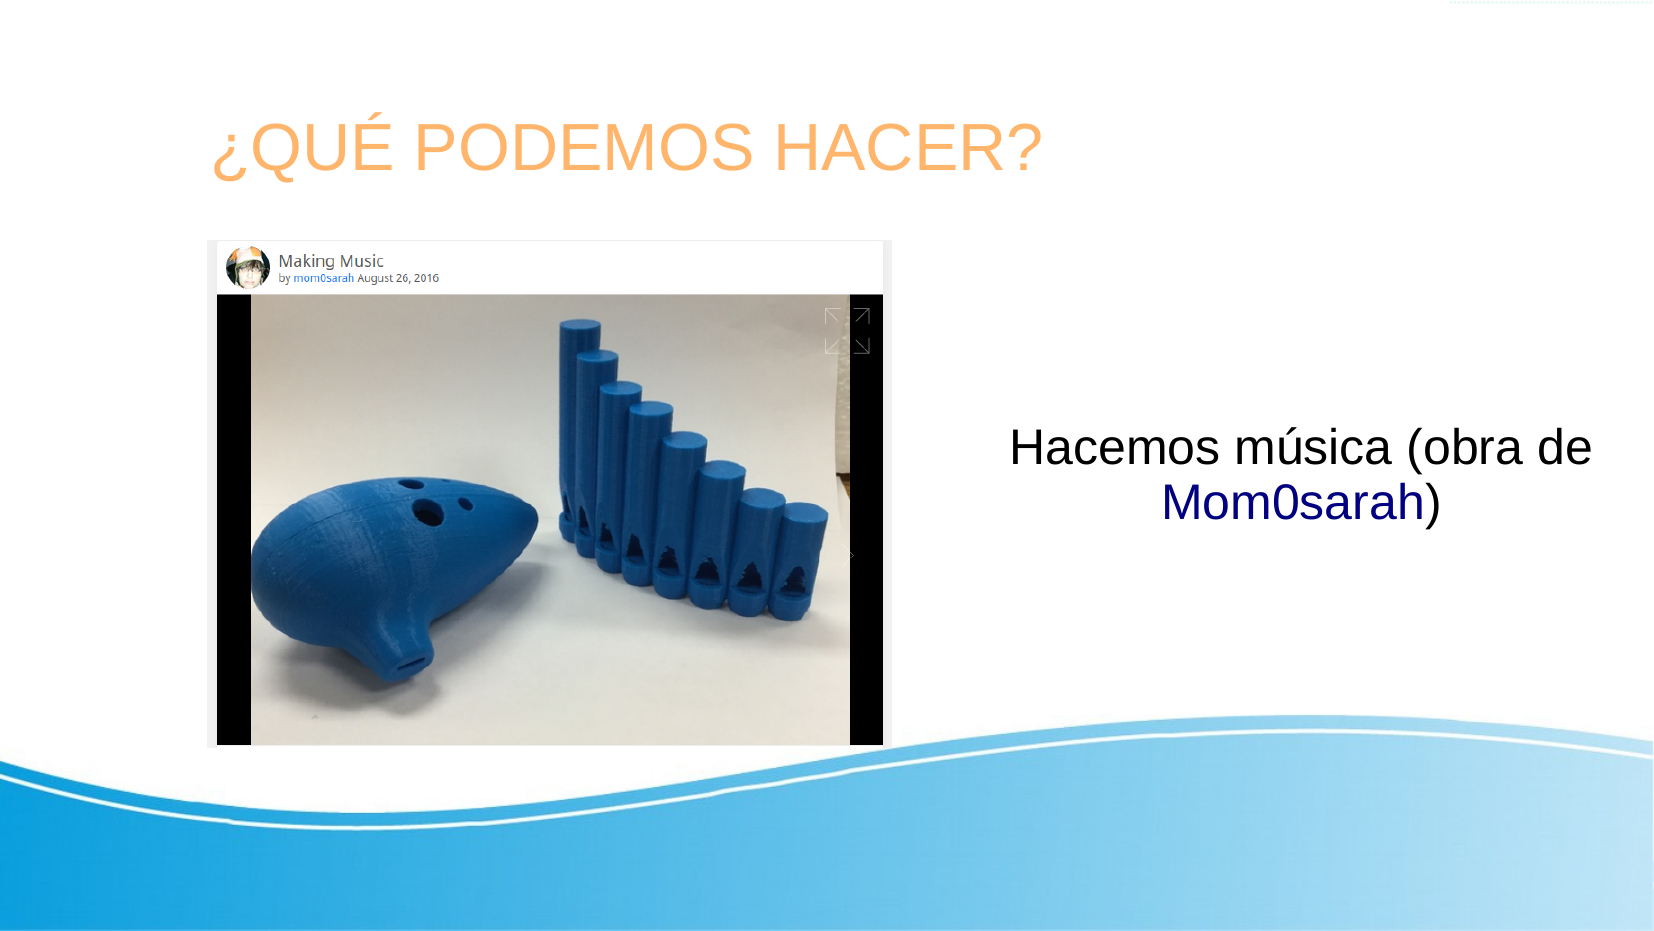

¿QUÉ PODEMOS HACER?
# Hacemos música (obra de Mom0sarah)